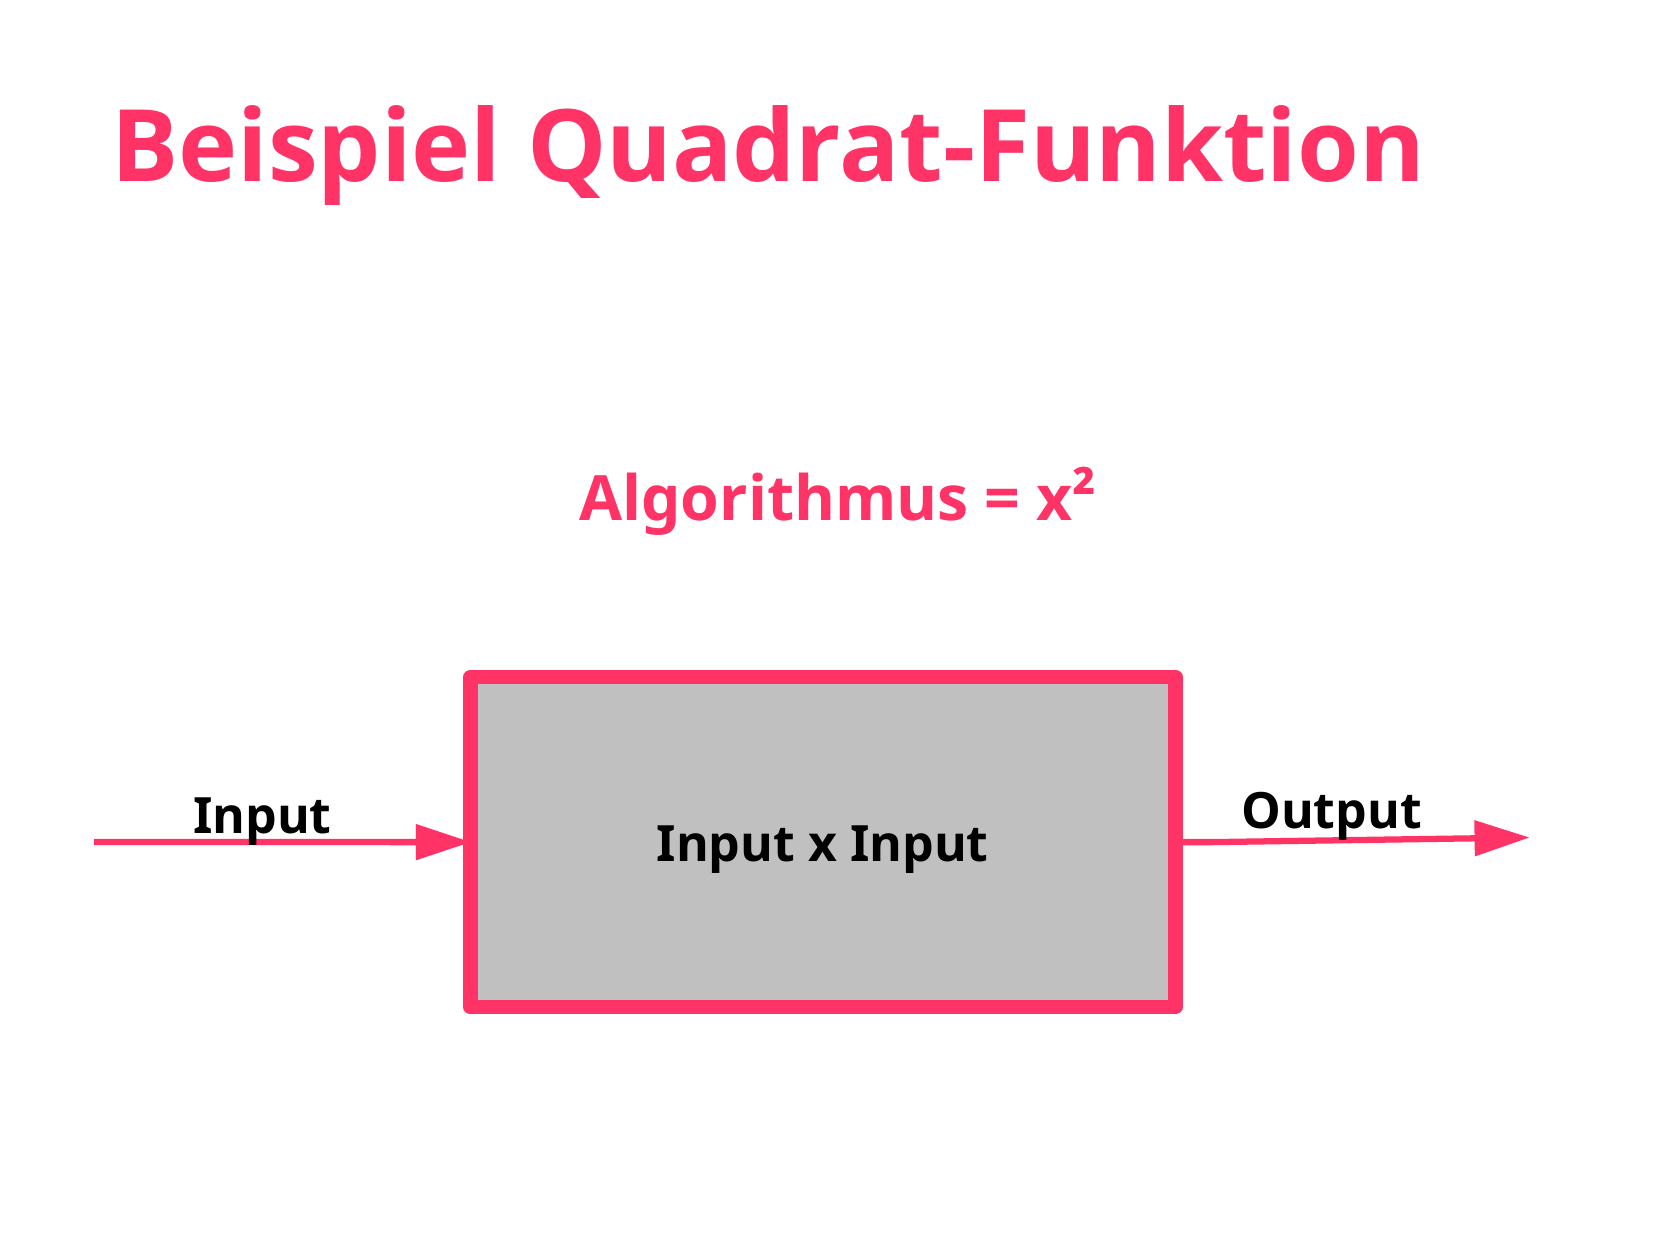

Beispiel Quadrat-Funktion
# Algorithmus = x²
Input x Input
Output
Input